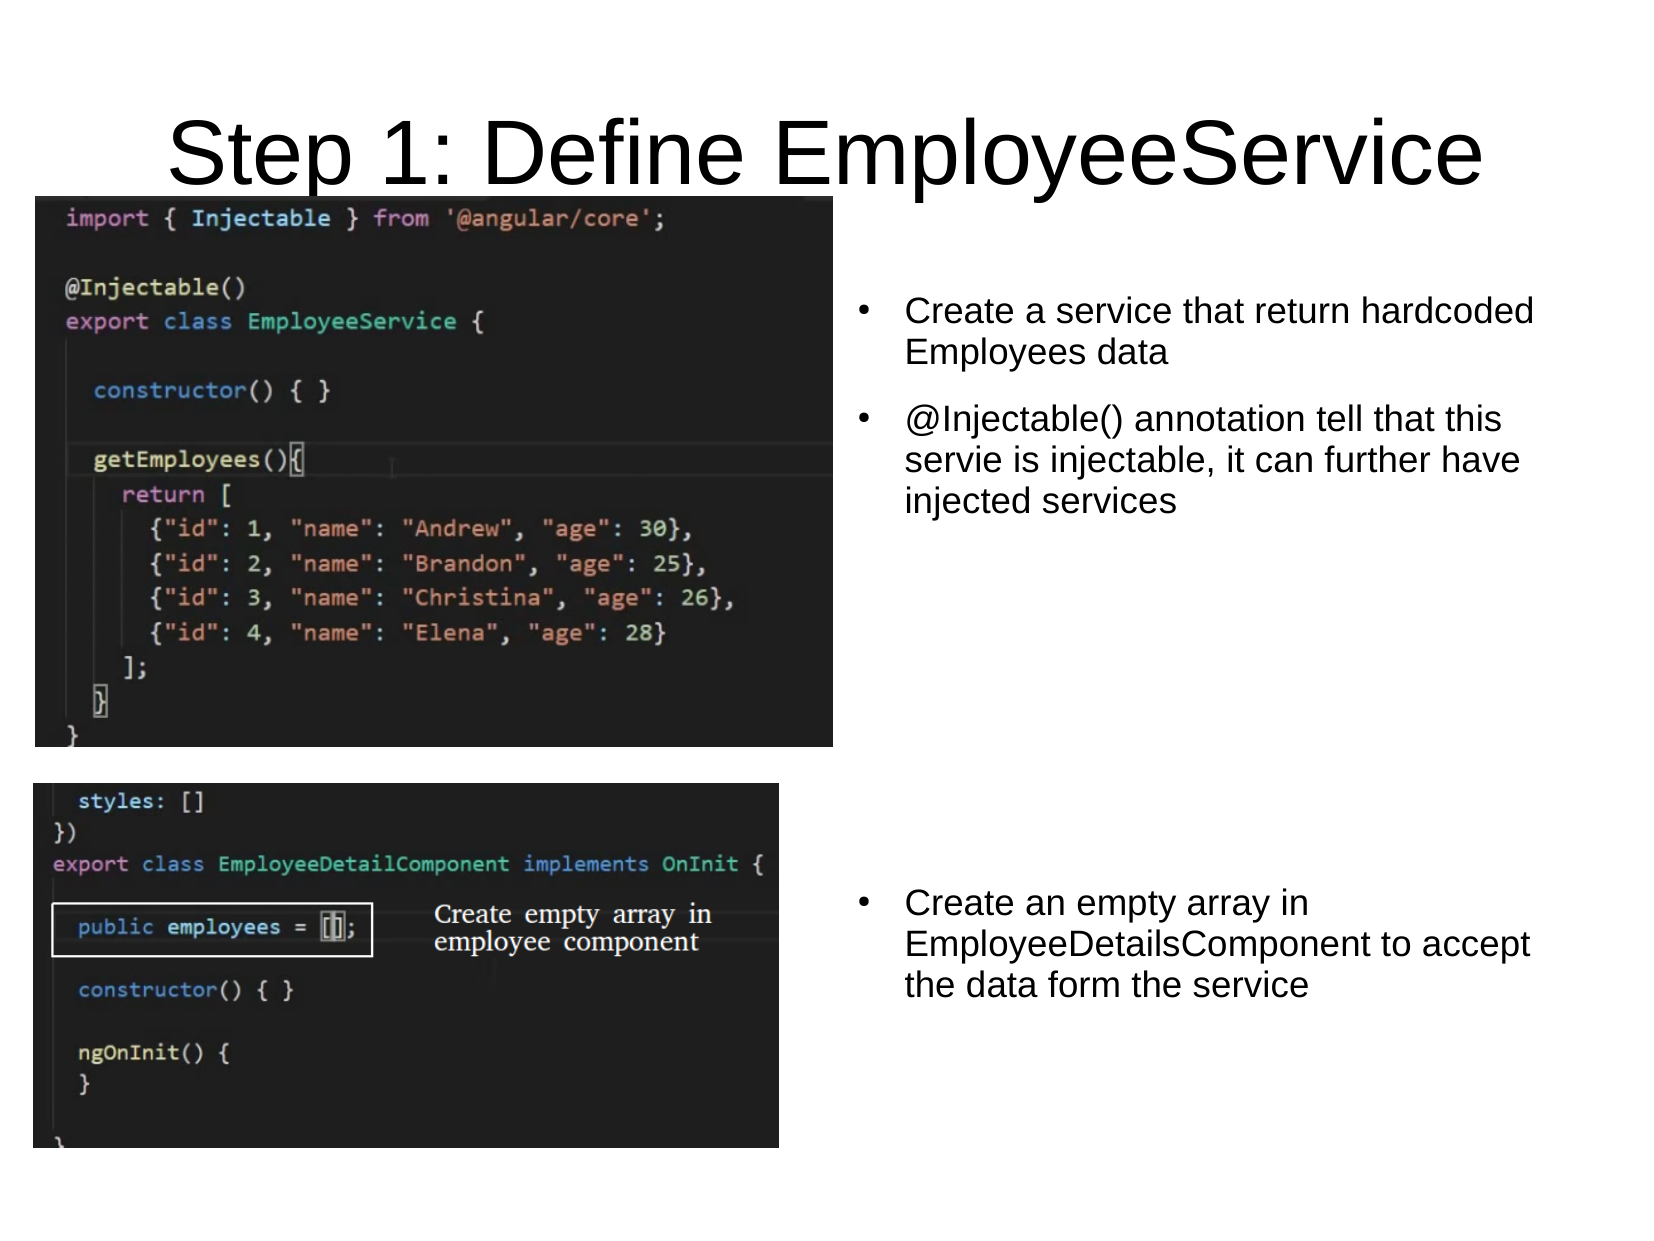

# Step 1: Define EmployeeService
Create a service that return hardcoded Employees data
@Injectable() annotation tell that this servie is injectable, it can further have injected services
Create an empty array in EmployeeDetailsComponent to accept the data form the service